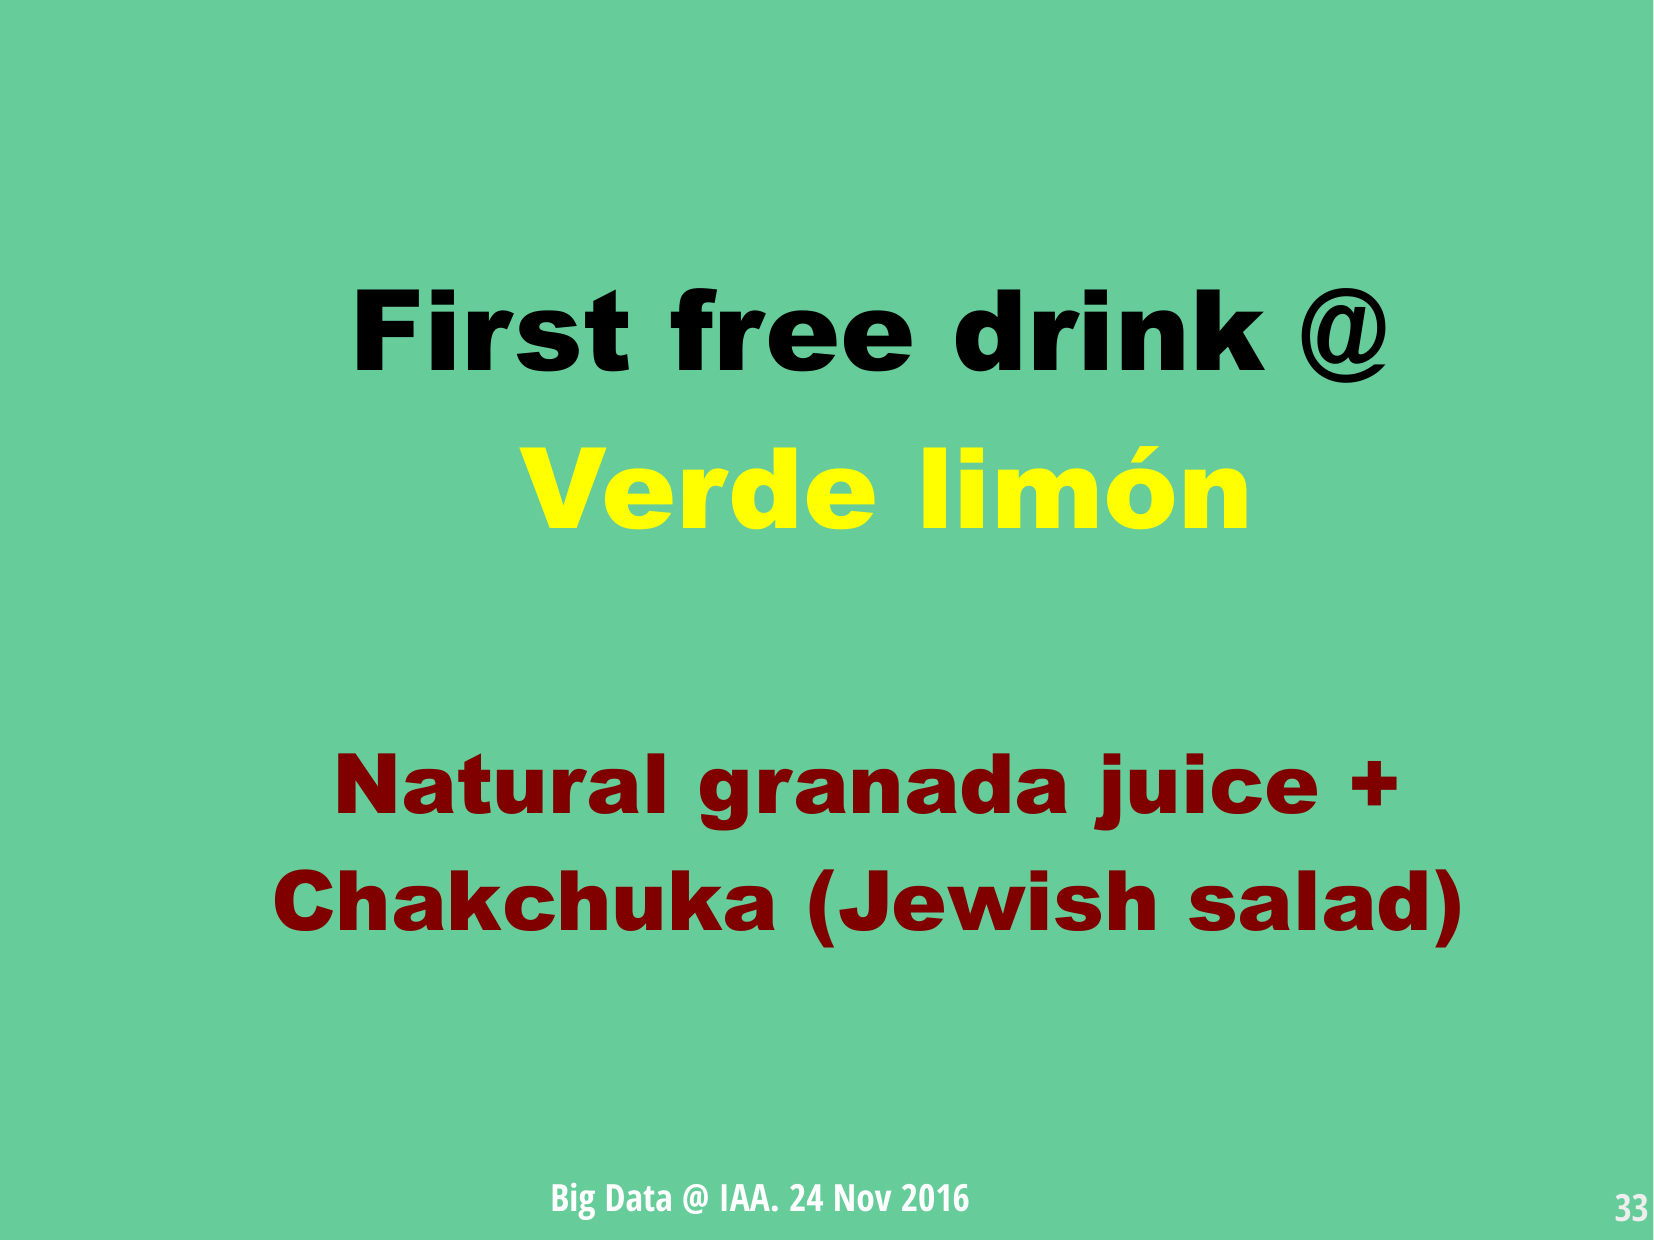

# First free drink @ Verde limón Natural granada juice + Chakchuka (Jewish salad)
Big Data @ IAA. 24 Nov 2016
33